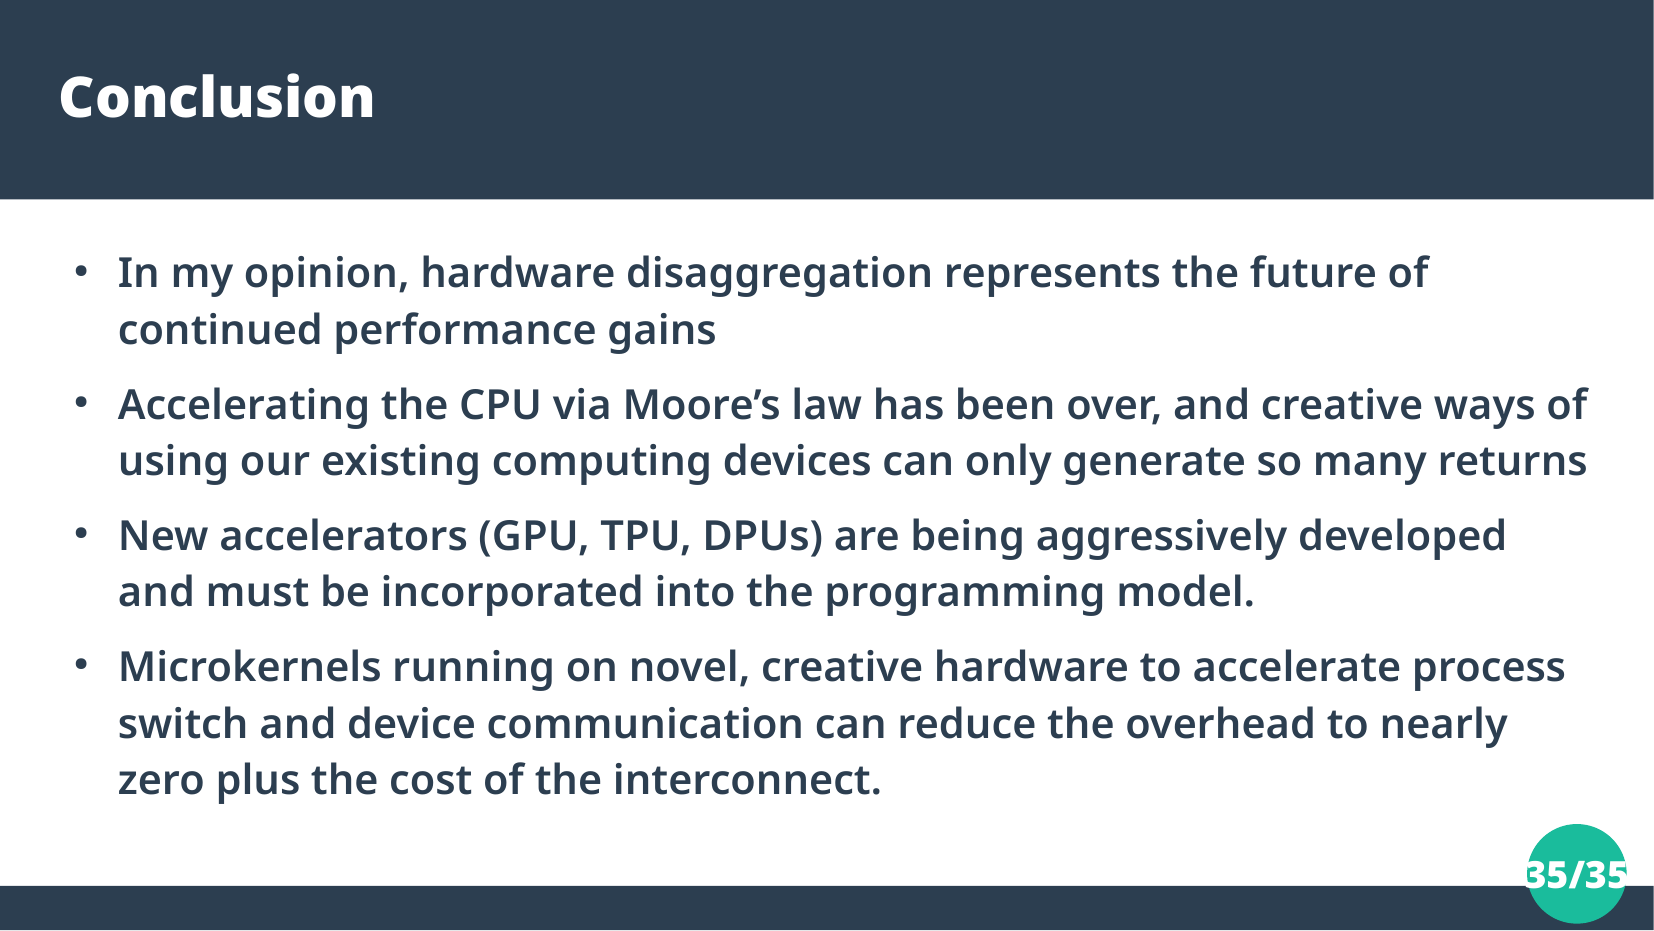

# Conclusion
In my opinion, hardware disaggregation represents the future of continued performance gains
Accelerating the CPU via Moore’s law has been over, and creative ways of using our existing computing devices can only generate so many returns
New accelerators (GPU, TPU, DPUs) are being aggressively developed and must be incorporated into the programming model.
Microkernels running on novel, creative hardware to accelerate process switch and device communication can reduce the overhead to nearly zero plus the cost of the interconnect.